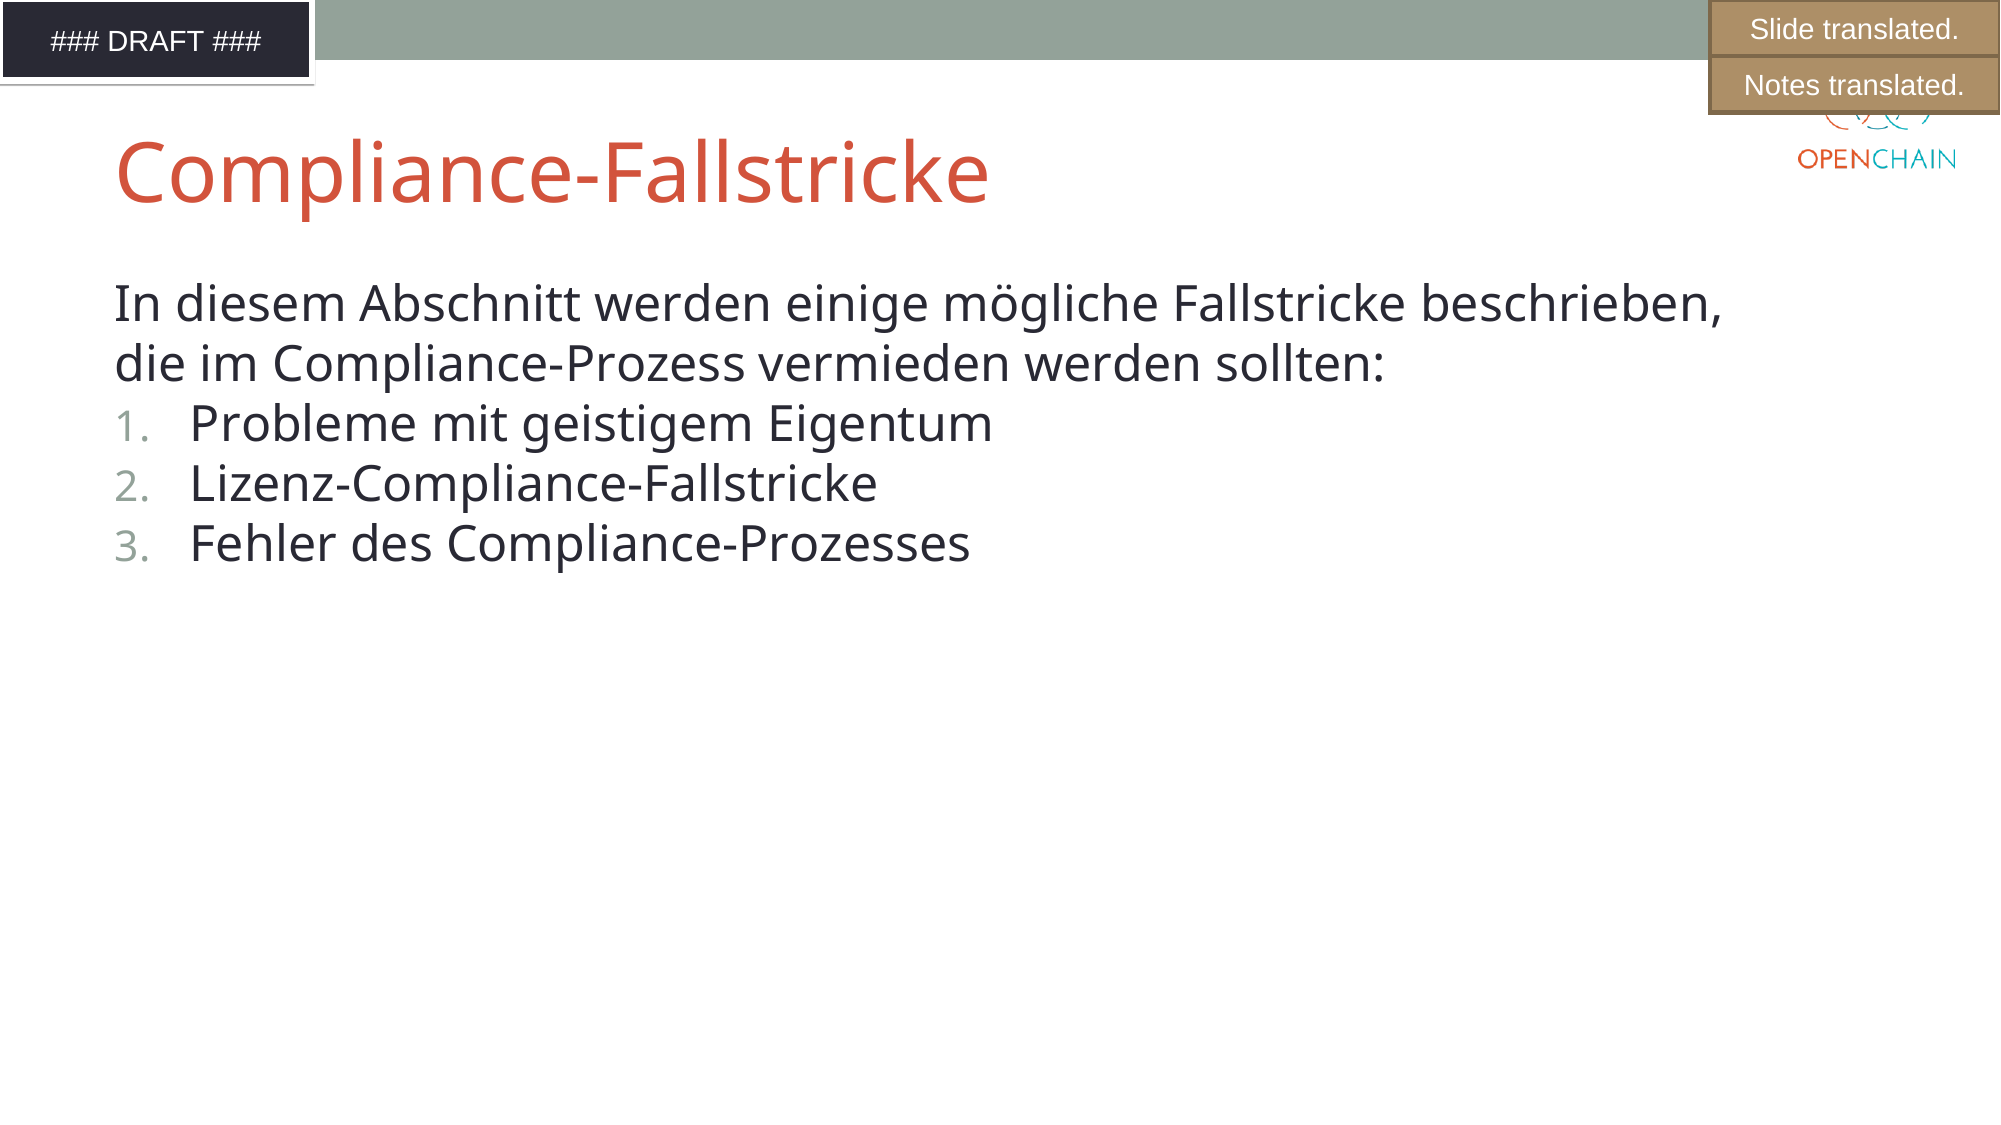

GFX translated.
GFX translated.
GFX translated.
Slide translated.
Notes translated.
# Compliance-Fallstricke
In diesem Abschnitt werden einige mögliche Fallstricke beschrieben,
die im Compliance-Prozess vermieden werden sollten:
Probleme mit geistigem Eigentum
Lizenz-Compliance-Fallstricke
Fehler des Compliance-Prozesses